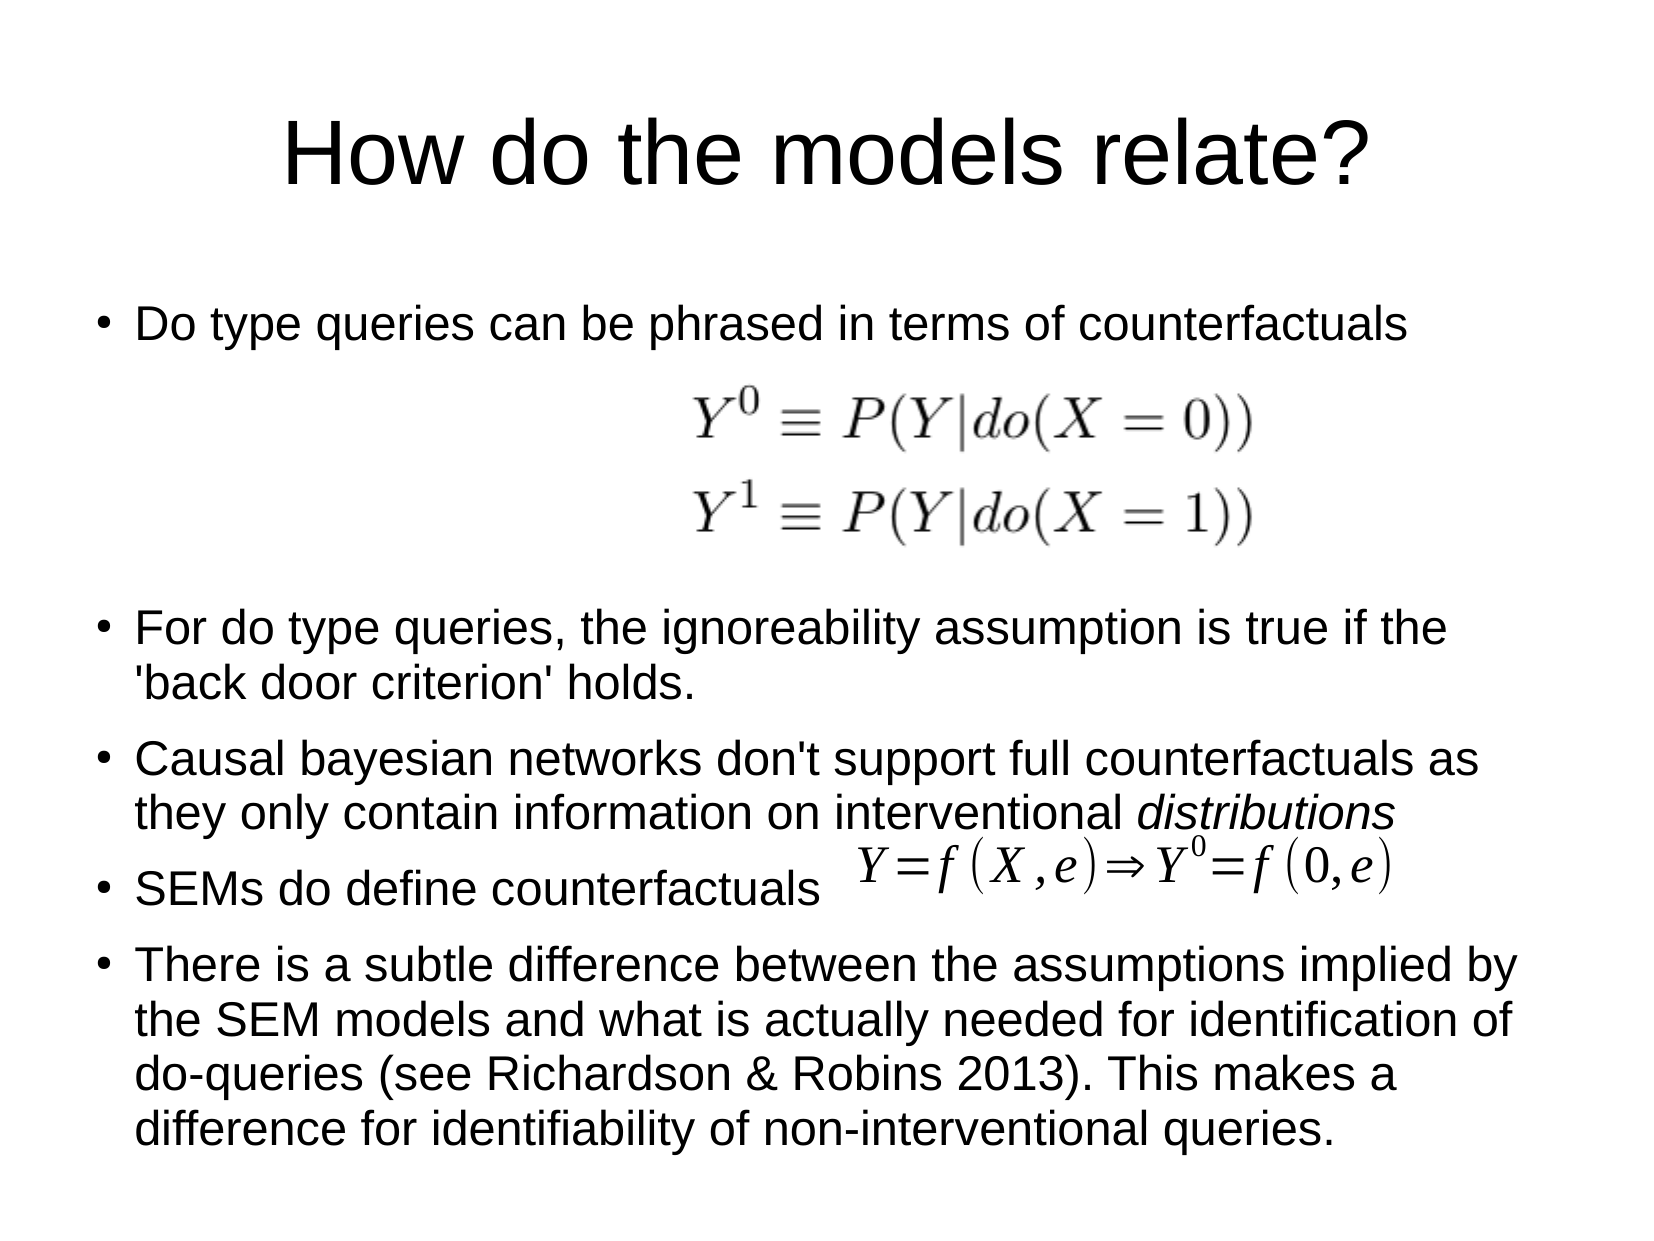

# How do the models relate?
Do type queries can be phrased in terms of counterfactuals
For do type queries, the ignoreability assumption is true if the 'back door criterion' holds.
Causal bayesian networks don't support full counterfactuals as they only contain information on interventional distributions
SEMs do define counterfactuals
There is a subtle difference between the assumptions implied by the SEM models and what is actually needed for identification of do-queries (see Richardson & Robins 2013). This makes a difference for identifiability of non-interventional queries.